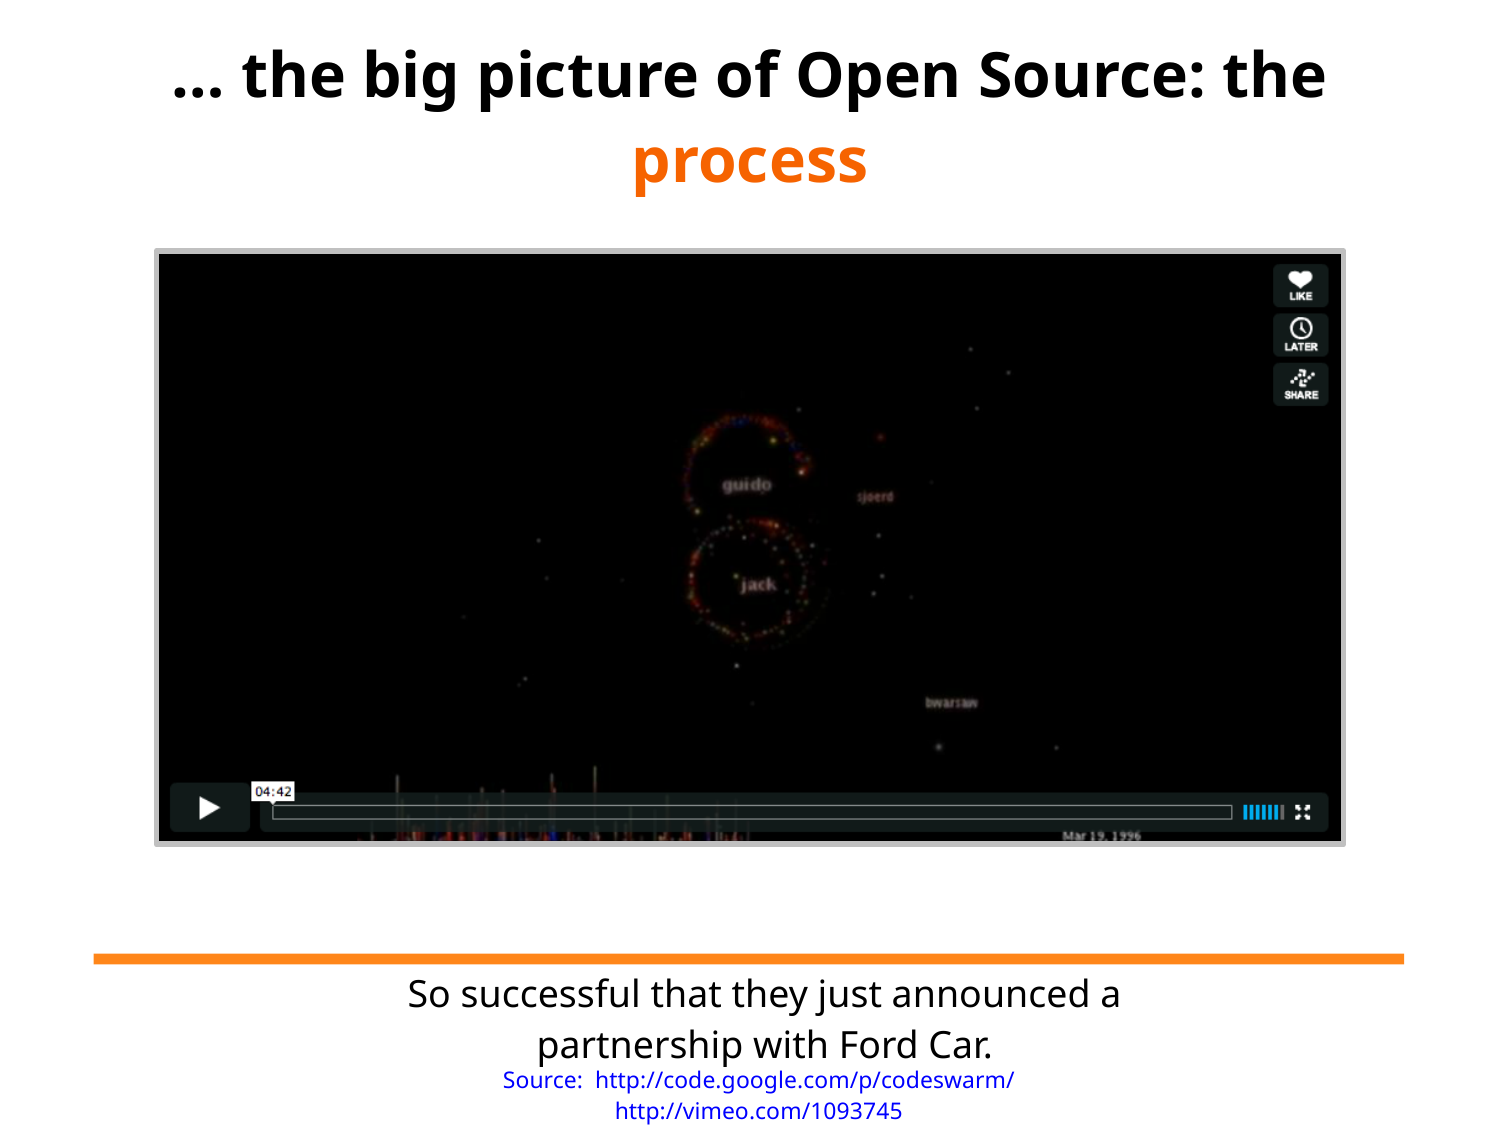

# … the big picture of Open Source: the process
So successful that they just announced a partnership with Ford Car.
Source: http://code.google.com/p/codeswarm/
http://vimeo.com/1093745